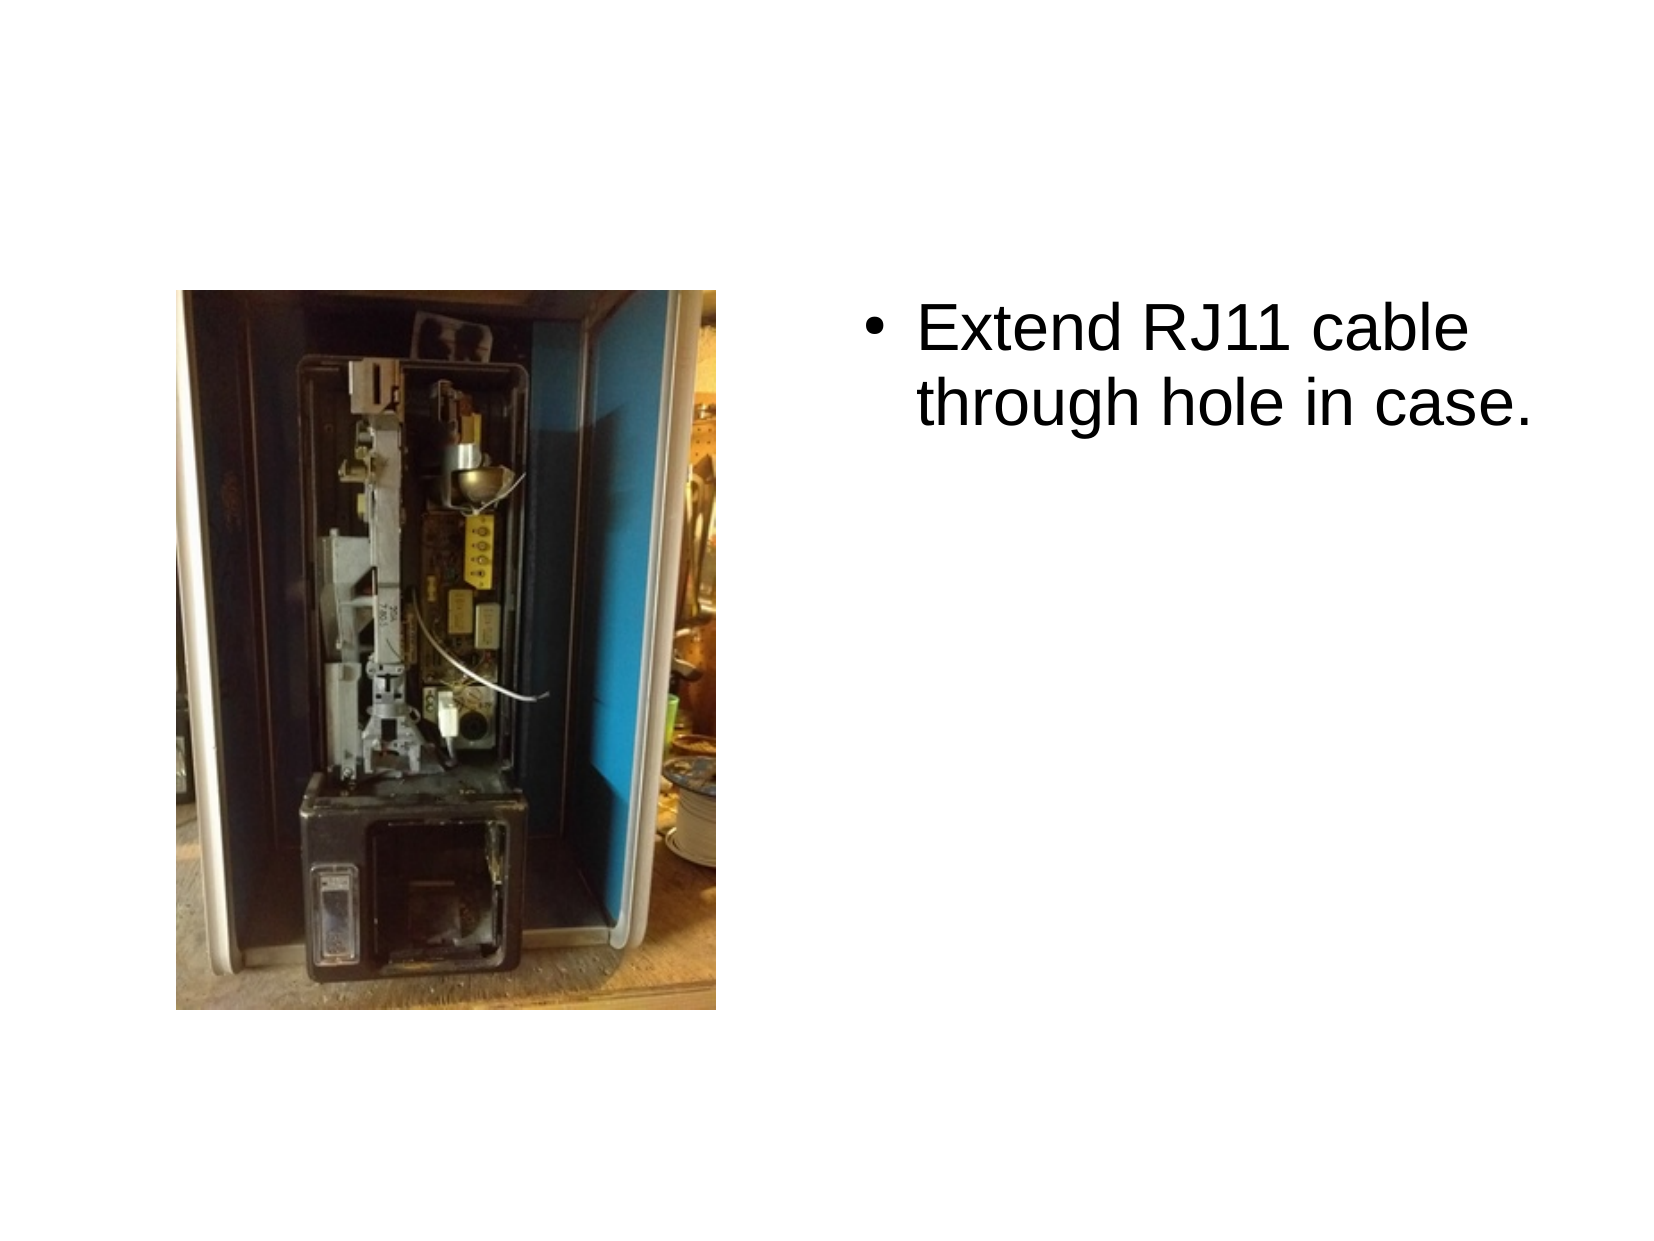

#
Extend RJ11 cable through hole in case.